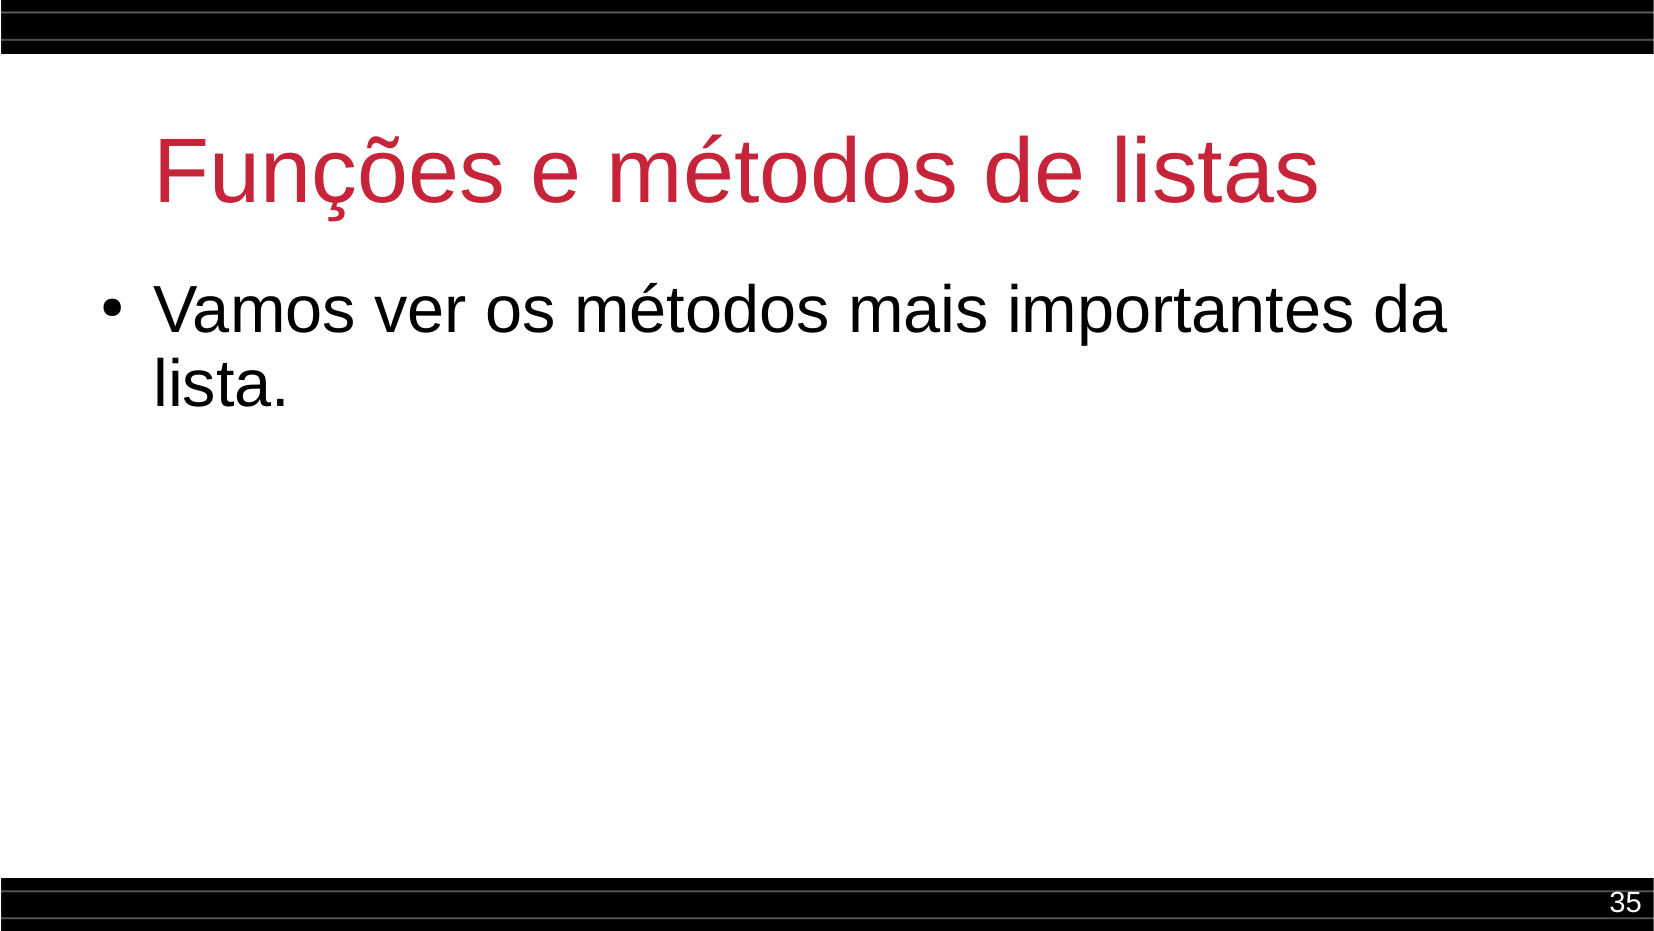

# Funções e métodos de listas
Vamos ver os métodos mais importantes da lista.